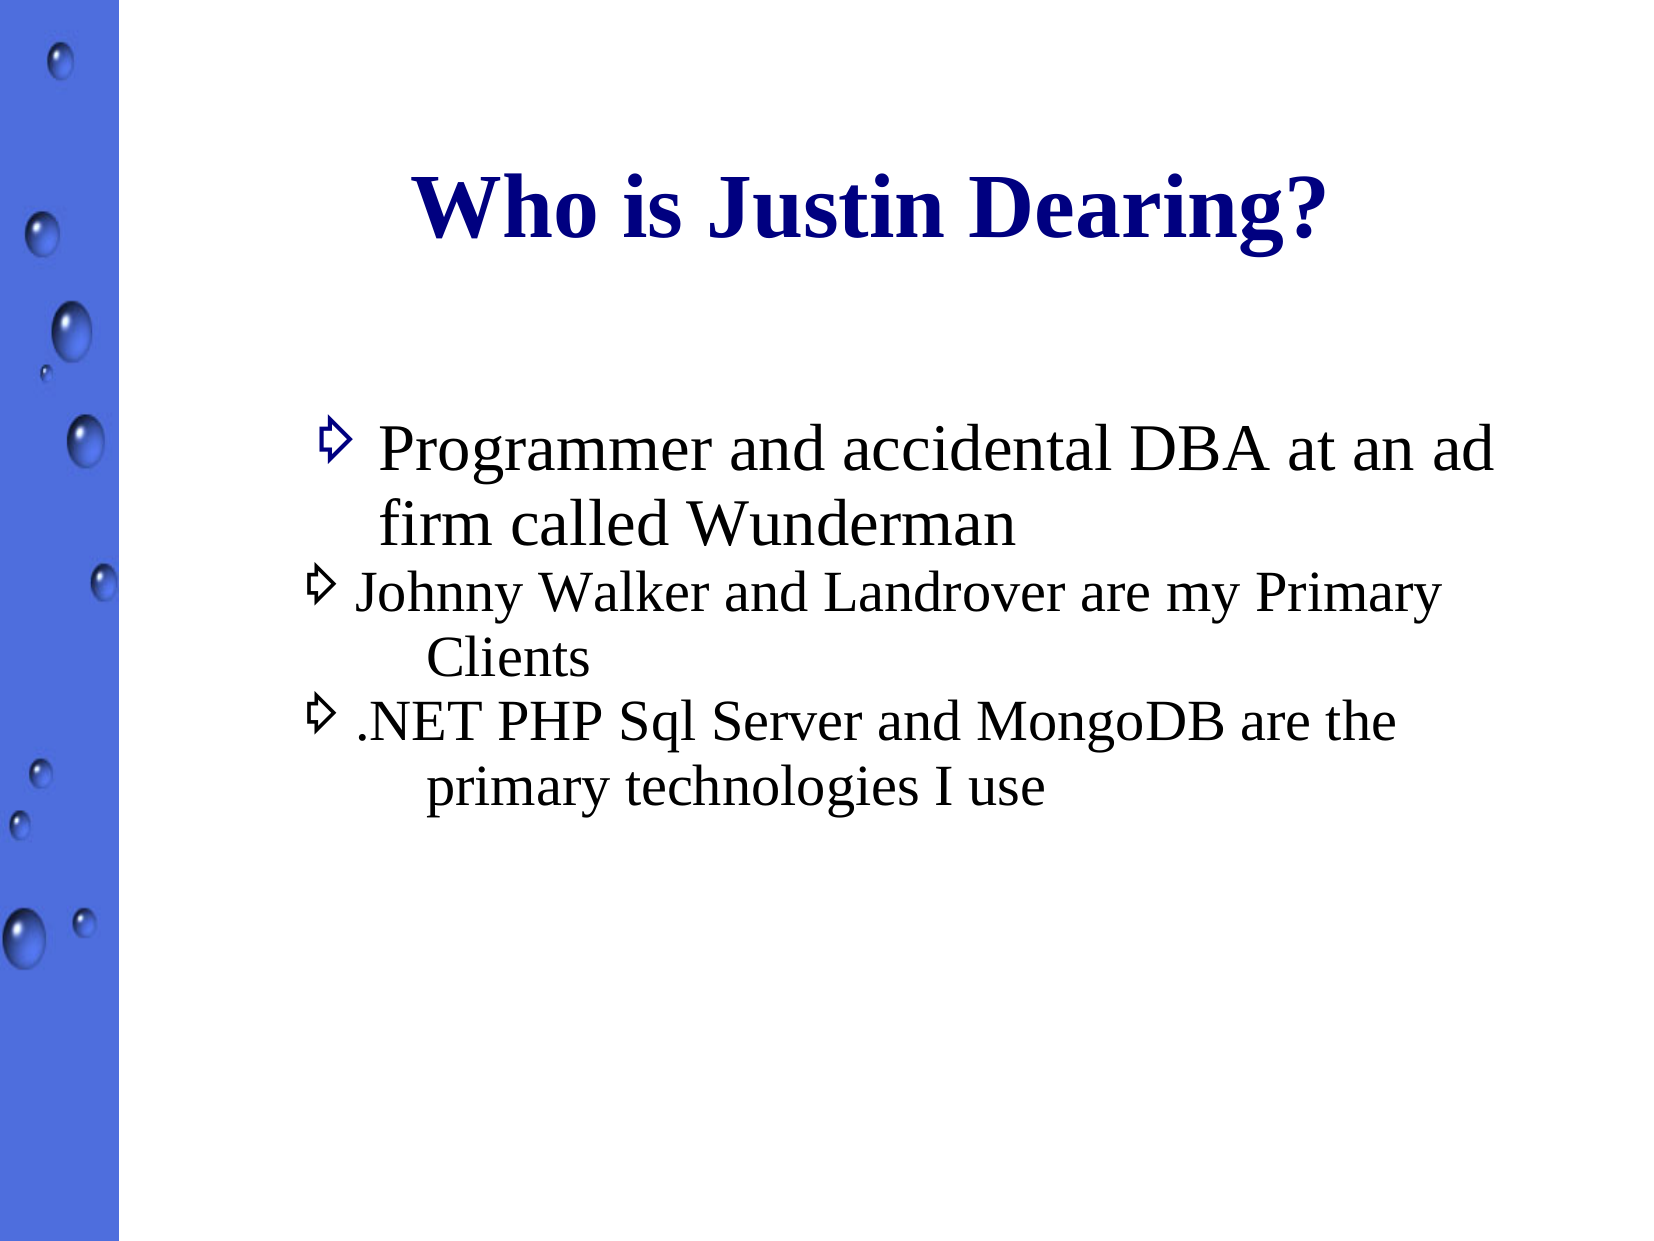

# Who is Justin Dearing?
Programmer and accidental DBA at an ad firm called Wunderman
Johnny Walker and Landrover are my Primary Clients
.NET PHP Sql Server and MongoDB are the primary technologies I use